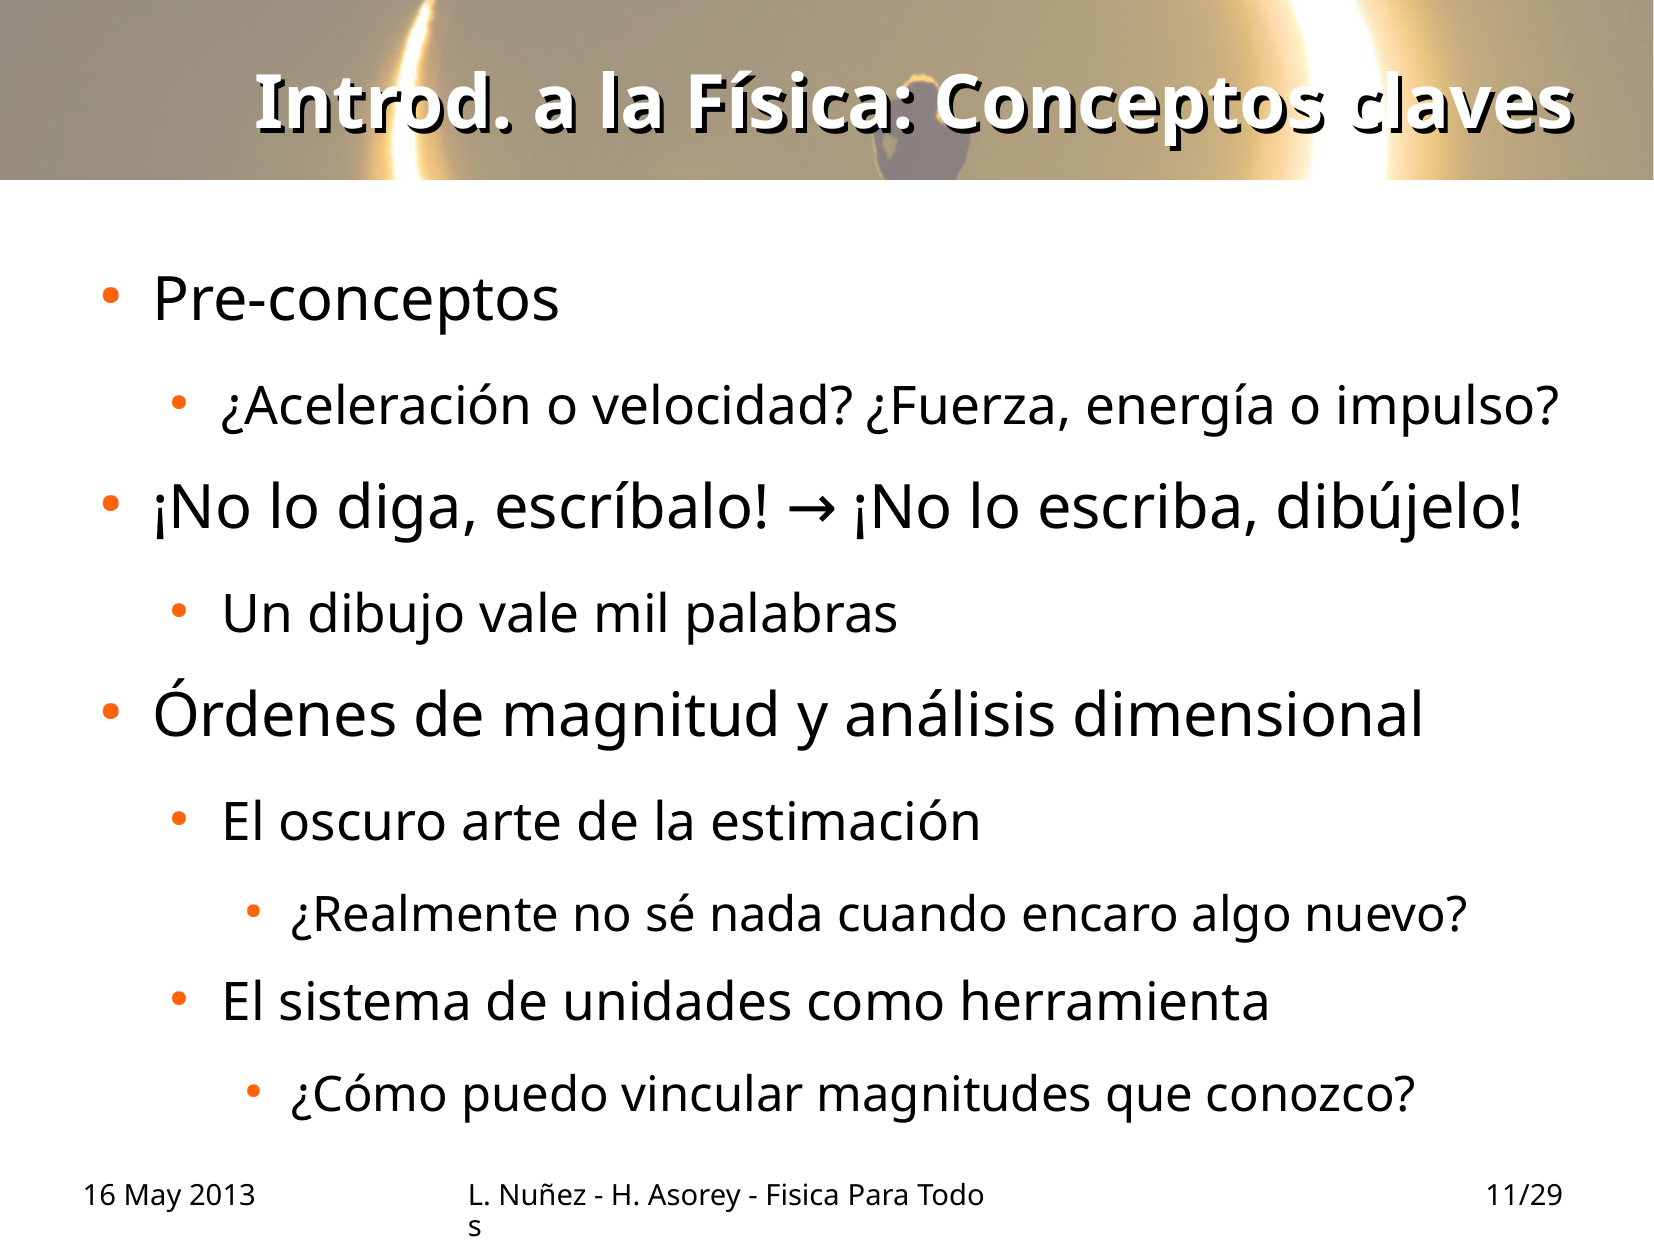

# Introd. a la Física: Conceptos claves
Pre-conceptos
¿Aceleración o velocidad? ¿Fuerza, energía o impulso?
¡No lo diga, escríbalo! → ¡No lo escriba, dibújelo!
Un dibujo vale mil palabras
Órdenes de magnitud y análisis dimensional
El oscuro arte de la estimación
¿Realmente no sé nada cuando encaro algo nuevo?
El sistema de unidades como herramienta
¿Cómo puedo vincular magnitudes que conozco?
16 May 2013
L. Nuñez - H. Asorey - Fisica Para Todos
11